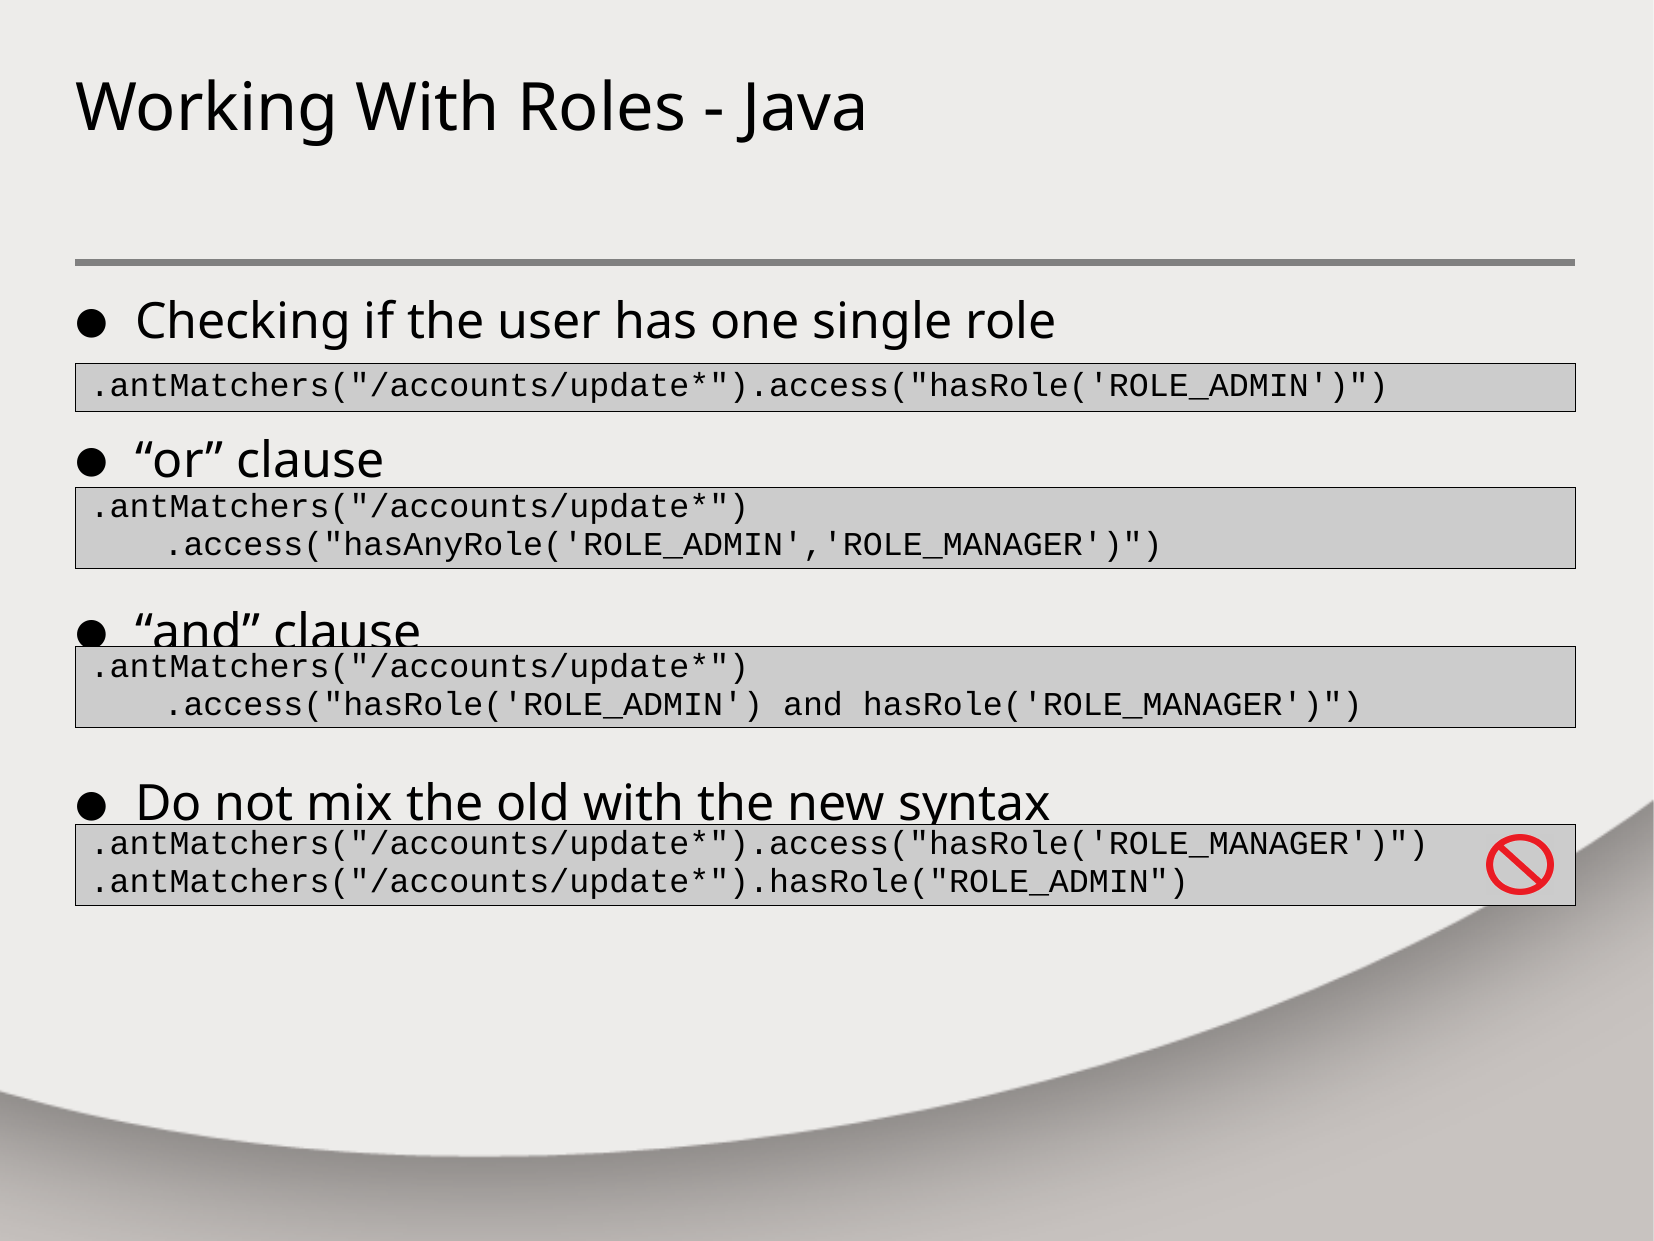

# Working With Roles - Java
Checking if the user has one single role
“or” clause
“and” clause
Do not mix the old with the new syntax
.antMatchers("/accounts/update*").access("hasRole('ROLE_ADMIN')")
.antMatchers("/accounts/update*")
	.access("hasAnyRole('ROLE_ADMIN','ROLE_MANAGER')")
.antMatchers("/accounts/update*")
	.access("hasRole('ROLE_ADMIN') and hasRole('ROLE_MANAGER')")
.antMatchers("/accounts/update*").access("hasRole('ROLE_MANAGER')")
.antMatchers("/accounts/update*").hasRole("ROLE_ADMIN")